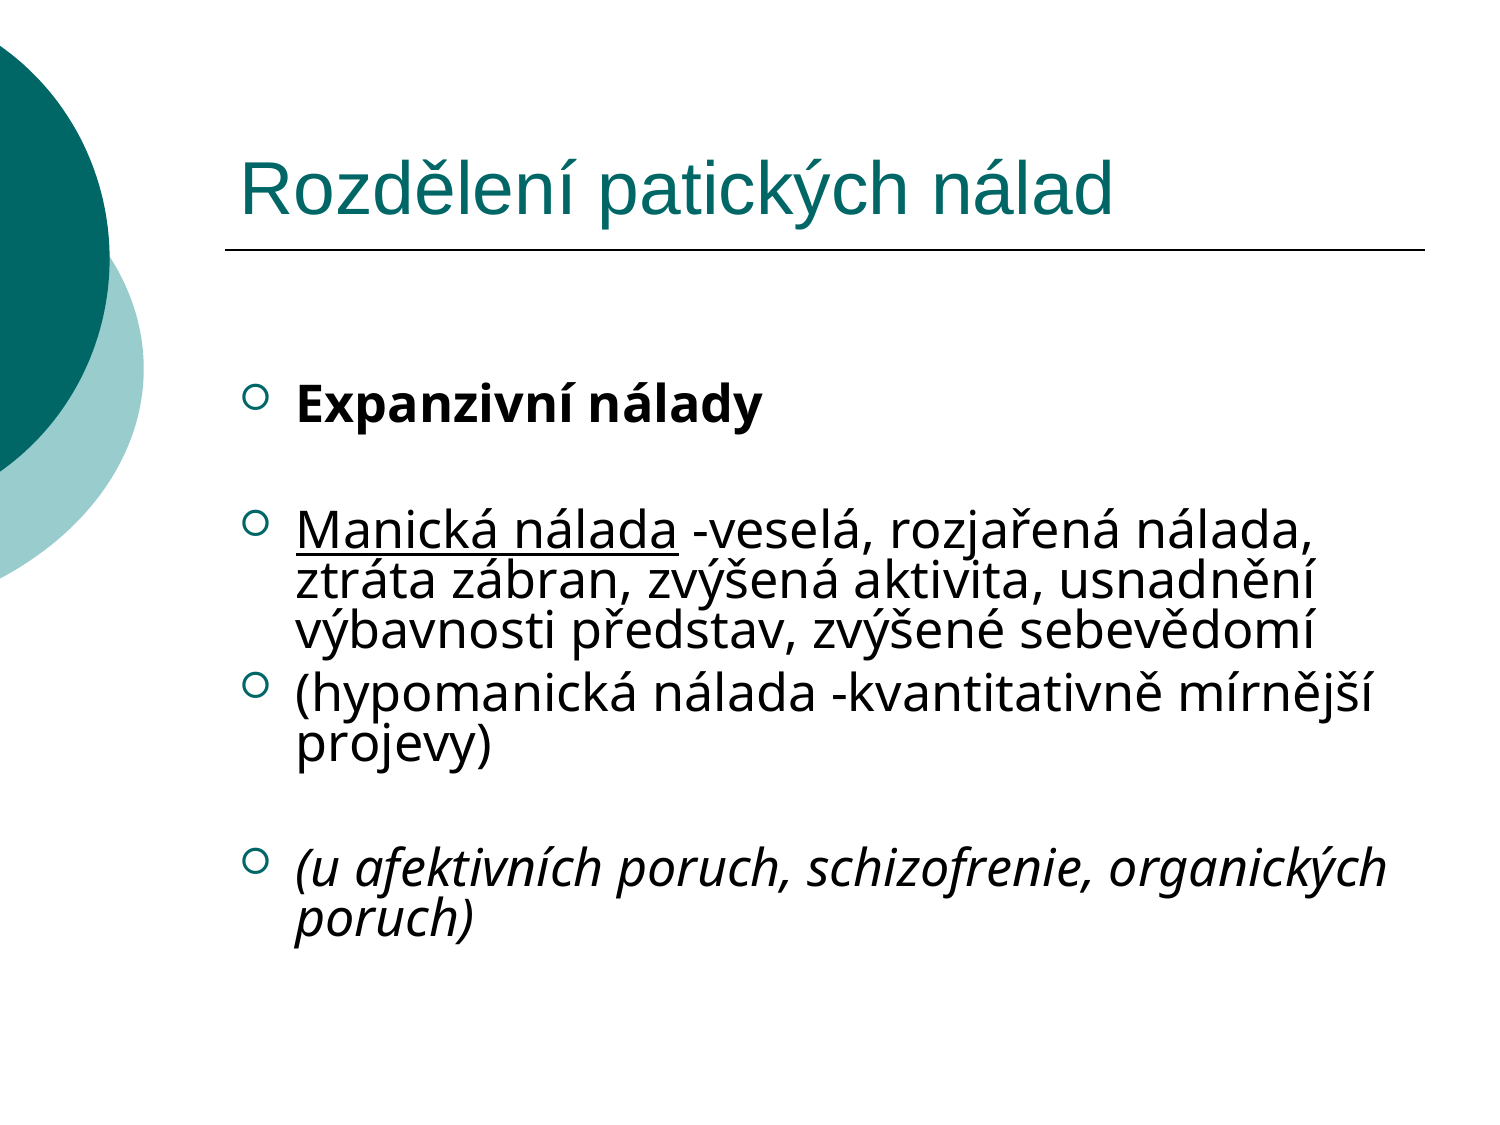

# Rozdělení patických nálad
Expanzivní nálady
Manická nálada -veselá, rozjařená nálada, ztráta zábran, zvýšená aktivita, usnadnění výbavnosti představ, zvýšené sebevědomí
(hypomanická nálada -kvantitativně mírnější projevy)
(u afektivních poruch, schizofrenie, organických poruch)